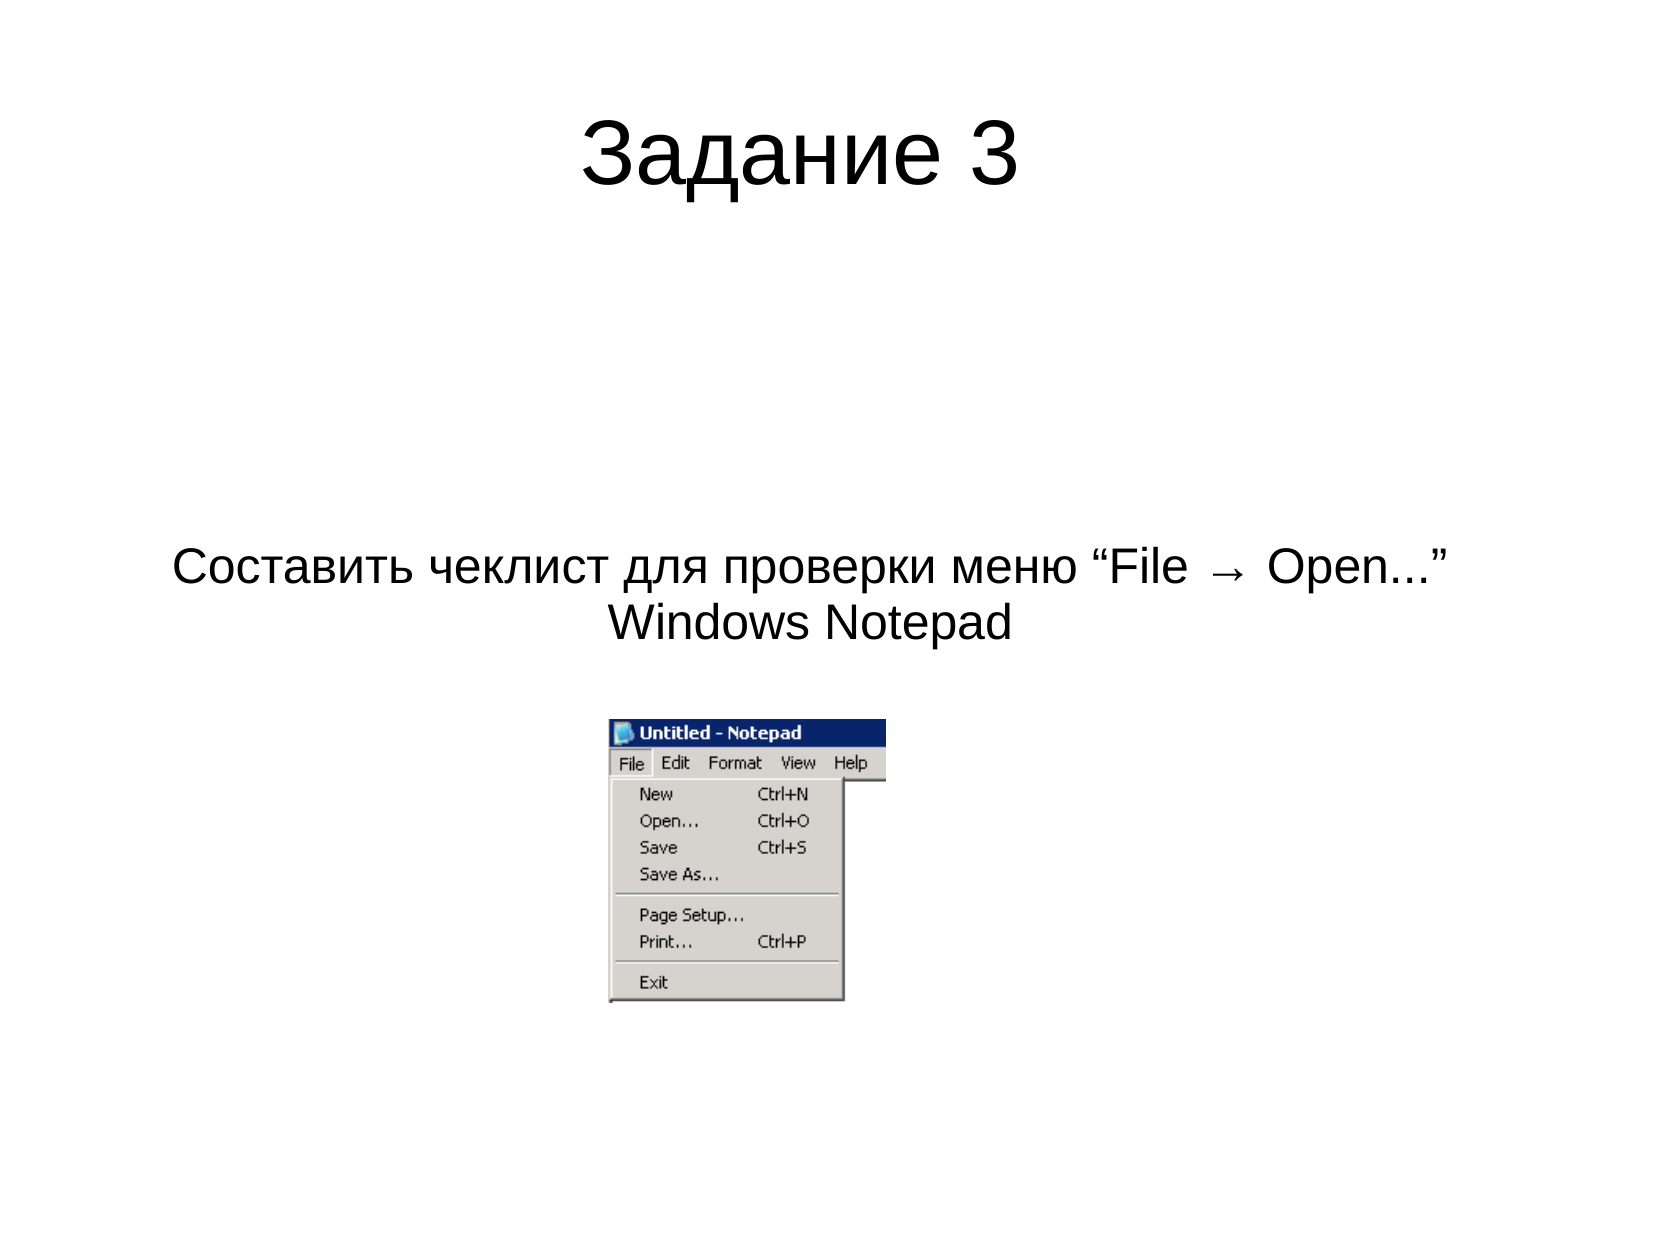

# Задание 3
Составить чеклист для проверки меню “File → Open...” Windows Notepad